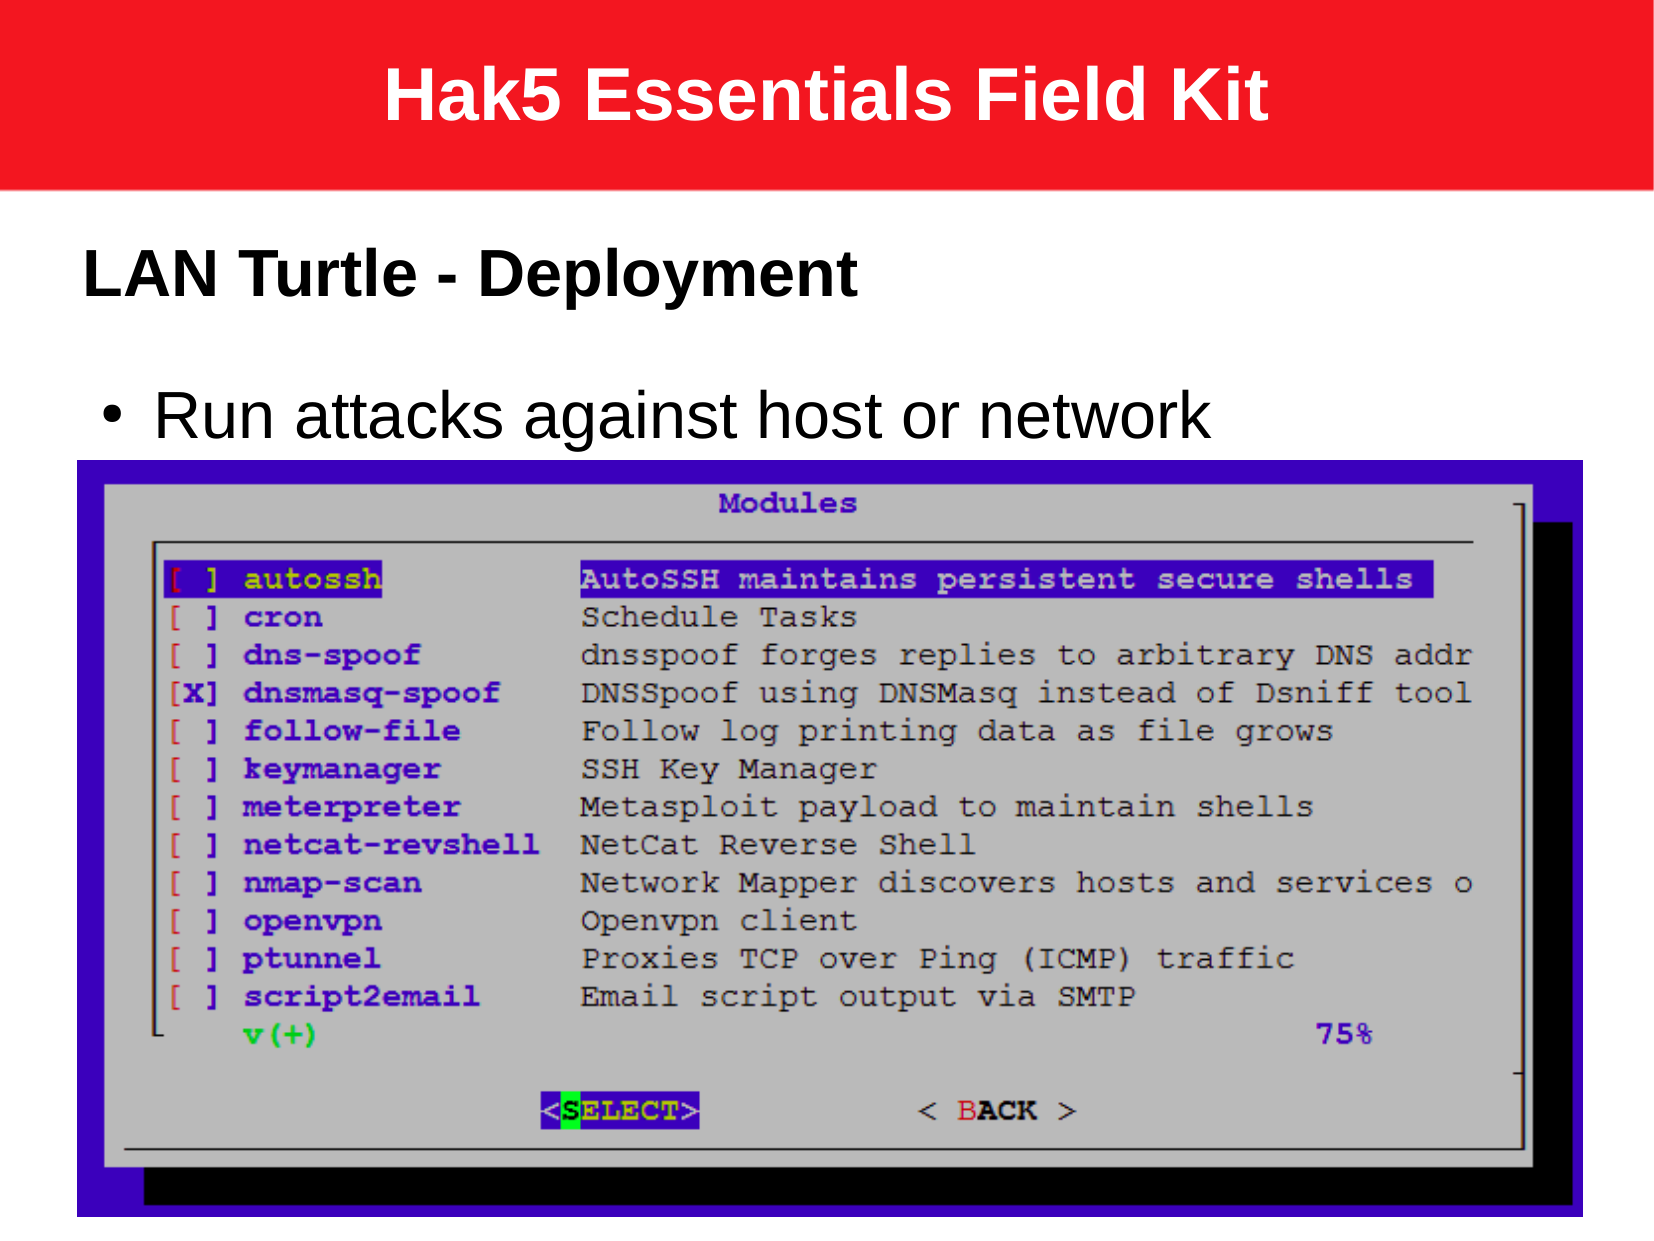

# Hak5 Essentials Field Kit
LAN Turtle - Deployment
Run attacks against host or network